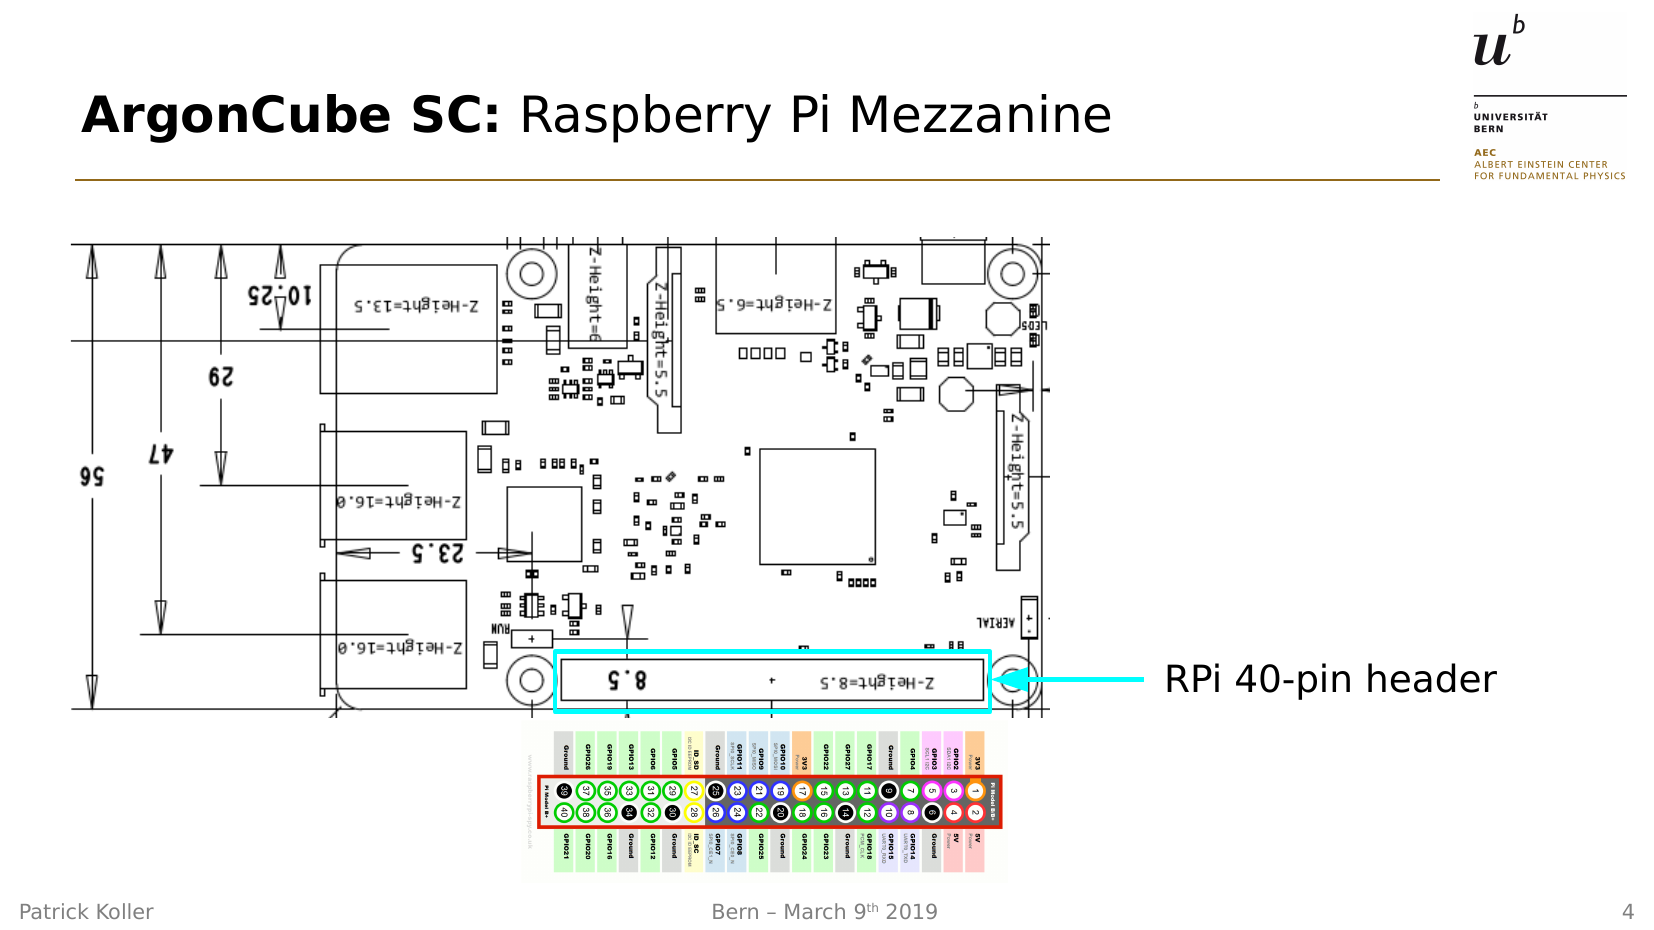

# ArgonCube SC: Raspberry Pi Mezzanine
RPi 40-pin header